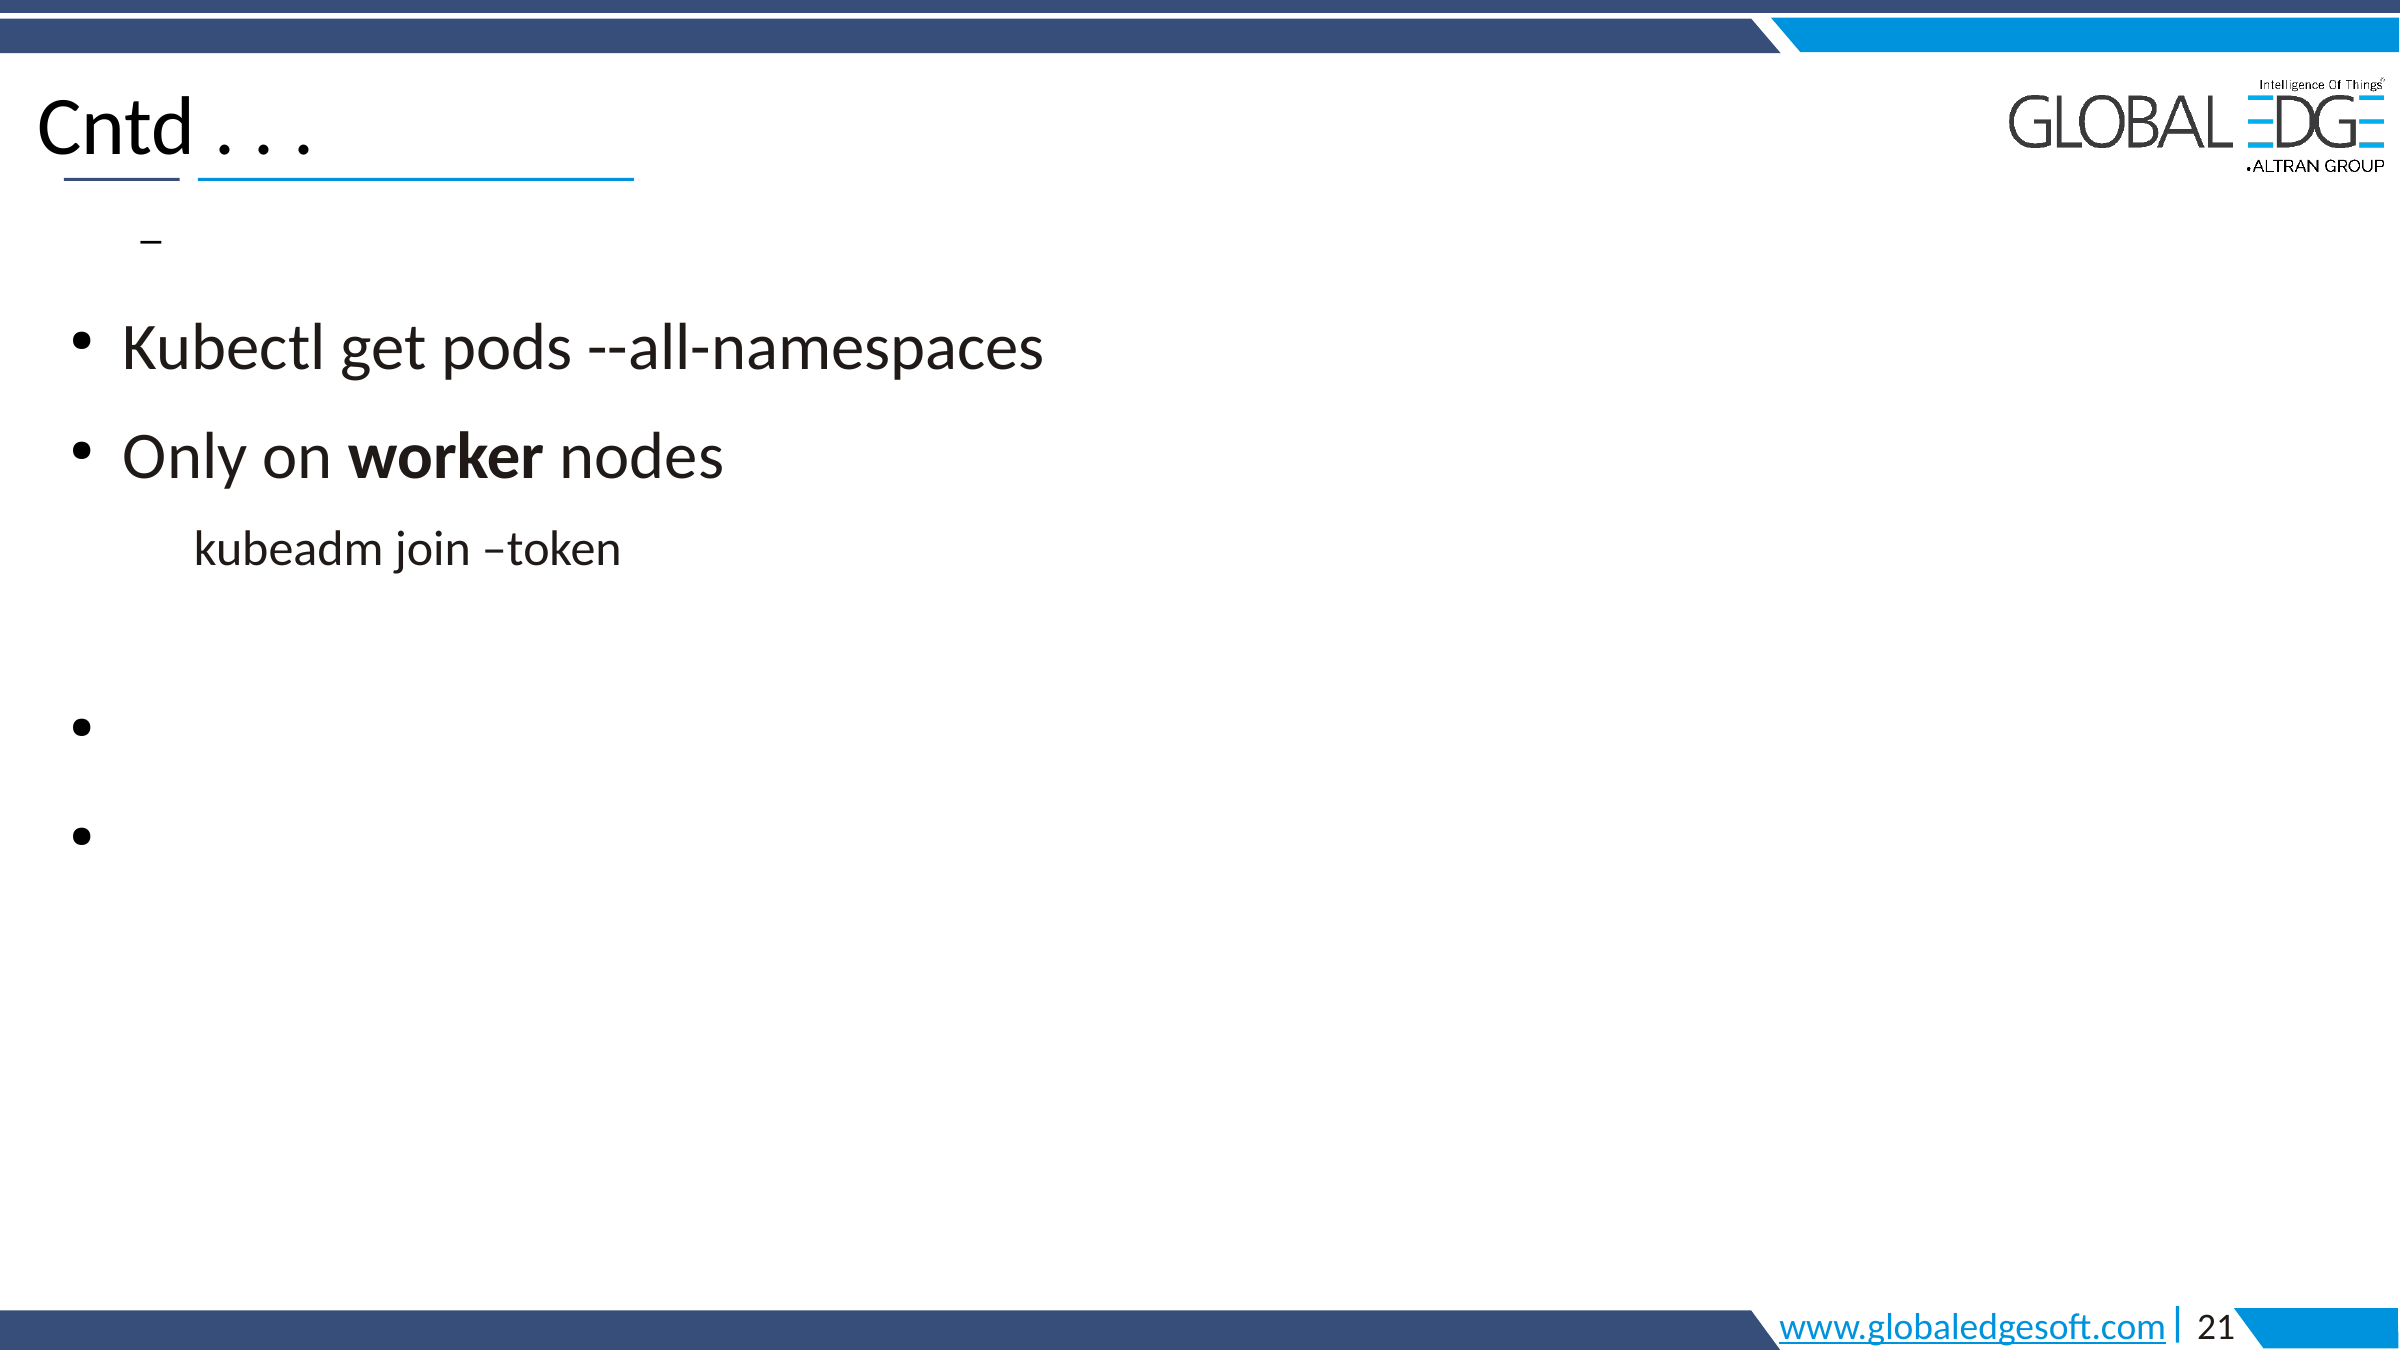

# Cntd . . .
Kubectl get pods --all-namespaces
Only on worker nodes
kubeadm join –token